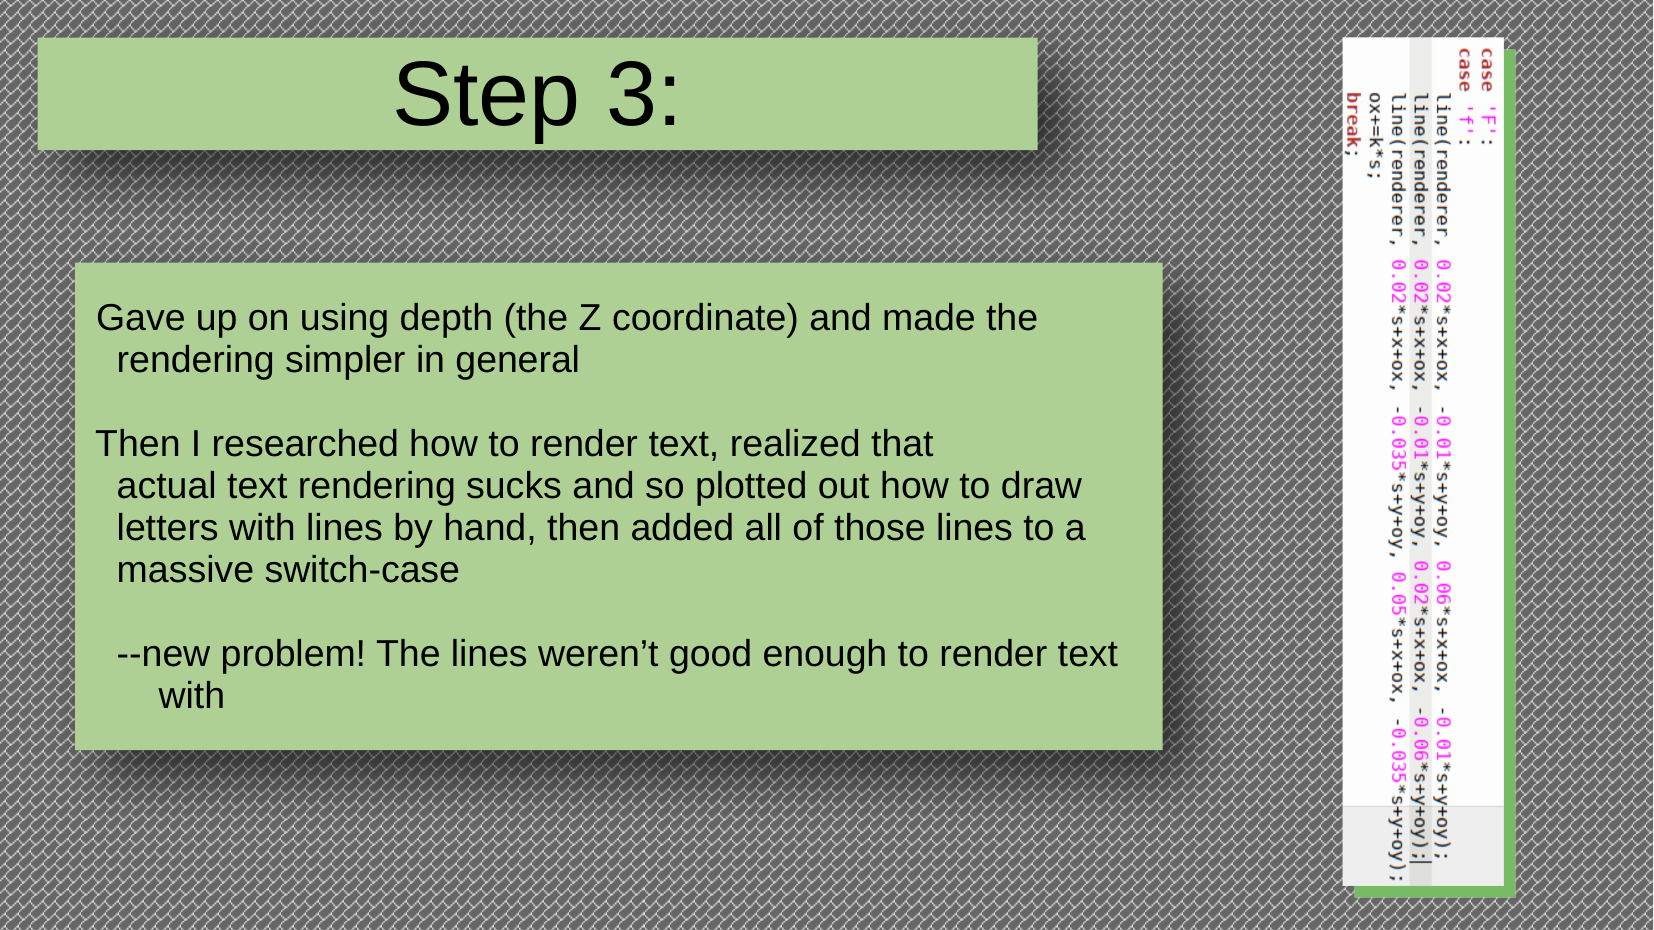

# Step 3:
 Gave up on using depth (the Z coordinate) and made the
 rendering simpler in general
 Then I researched how to render text, realized that
 actual text rendering sucks and so plotted out how to draw
 letters with lines by hand, then added all of those lines to a
 massive switch-case
 --new problem! The lines weren’t good enough to render text
 with